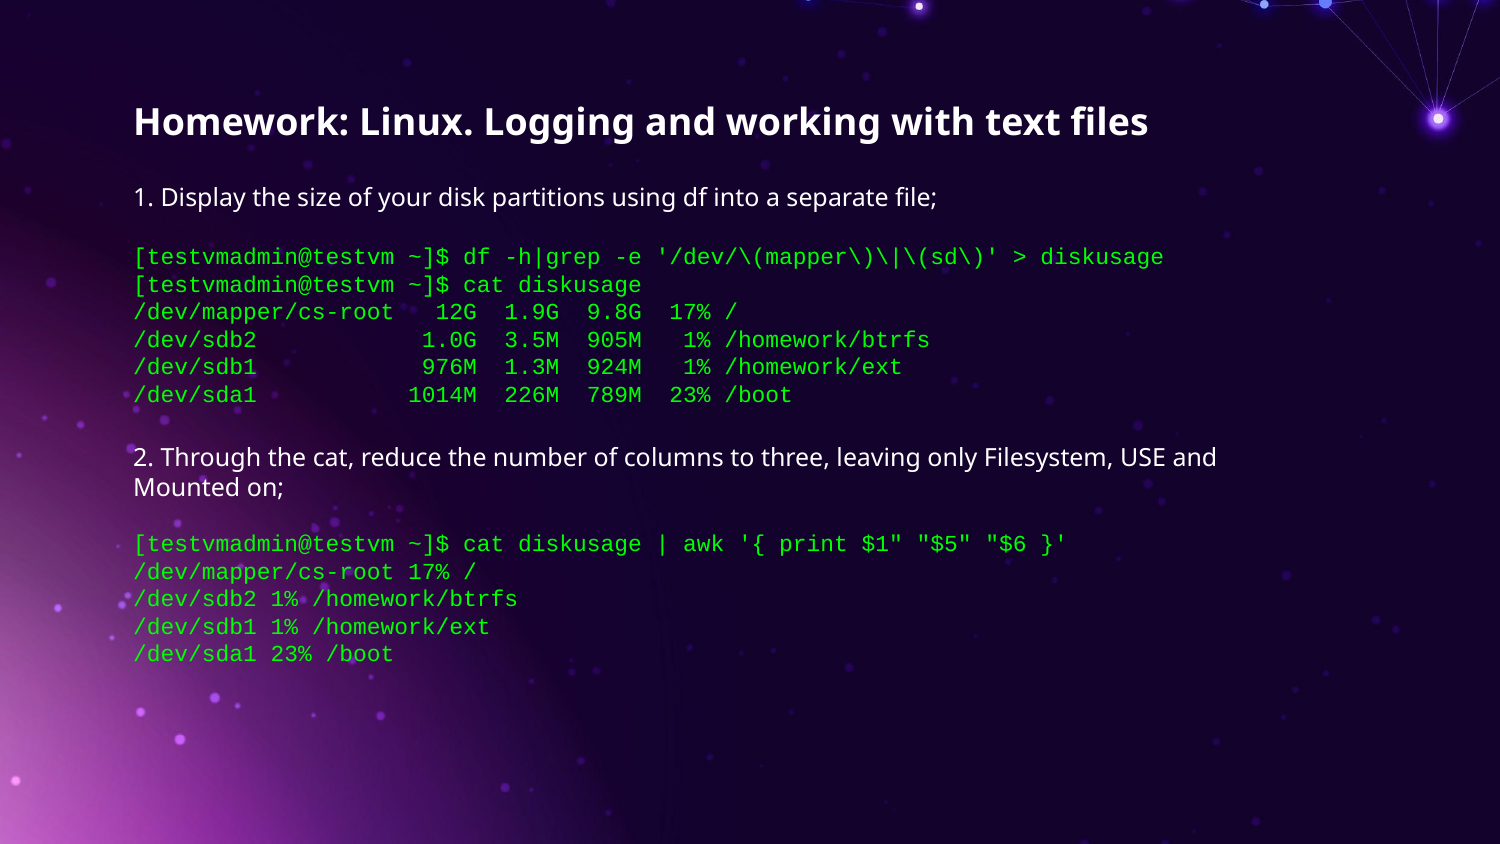

# Homework: Linux. Logging and working with text files
1. Display the size of your disk partitions using df into a separate file;
[testvmadmin@testvm ~]$ df -h|grep -e '/dev/\(mapper\)\|\(sd\)' > diskusage
[testvmadmin@testvm ~]$ cat diskusage
/dev/mapper/cs-root 12G 1.9G 9.8G 17% /
/dev/sdb2 1.0G 3.5M 905M 1% /homework/btrfs
/dev/sdb1 976M 1.3M 924M 1% /homework/ext
/dev/sda1 1014M 226M 789M 23% /boot
2. Through the cat, reduce the number of columns to three, leaving only Filesystem, USE and
Mounted on;
[testvmadmin@testvm ~]$ cat diskusage | awk '{ print $1" "$5" "$6 }'
/dev/mapper/cs-root 17% /
/dev/sdb2 1% /homework/btrfs
/dev/sdb1 1% /homework/ext
/dev/sda1 23% /boot